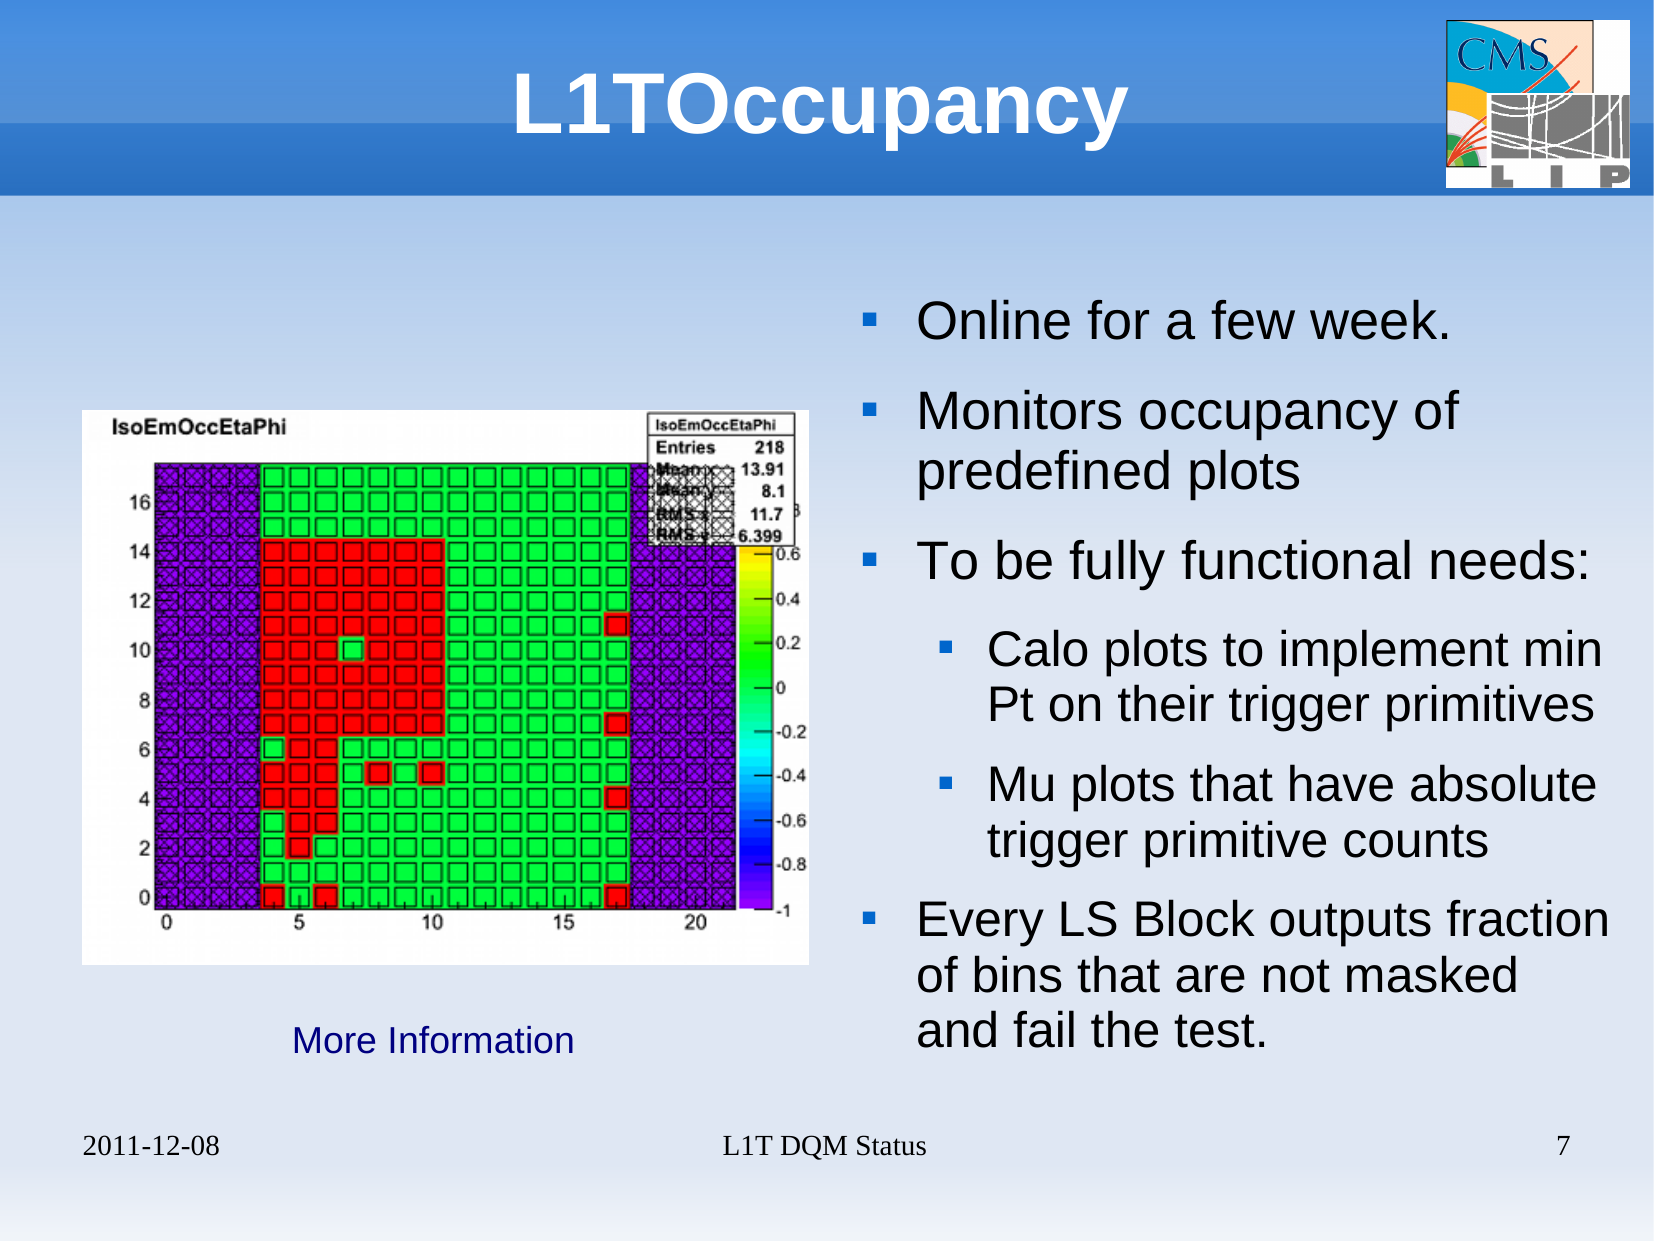

# L1TOccupancy
Online for a few week.
Monitors occupancy of predefined plots
To be fully functional needs:
Calo plots to implement min Pt on their trigger primitives
Mu plots that have absolute trigger primitive counts
Every LS Block outputs fraction of bins that are not masked and fail the test.
More Information
2011-12-08
L1T DQM Status
7